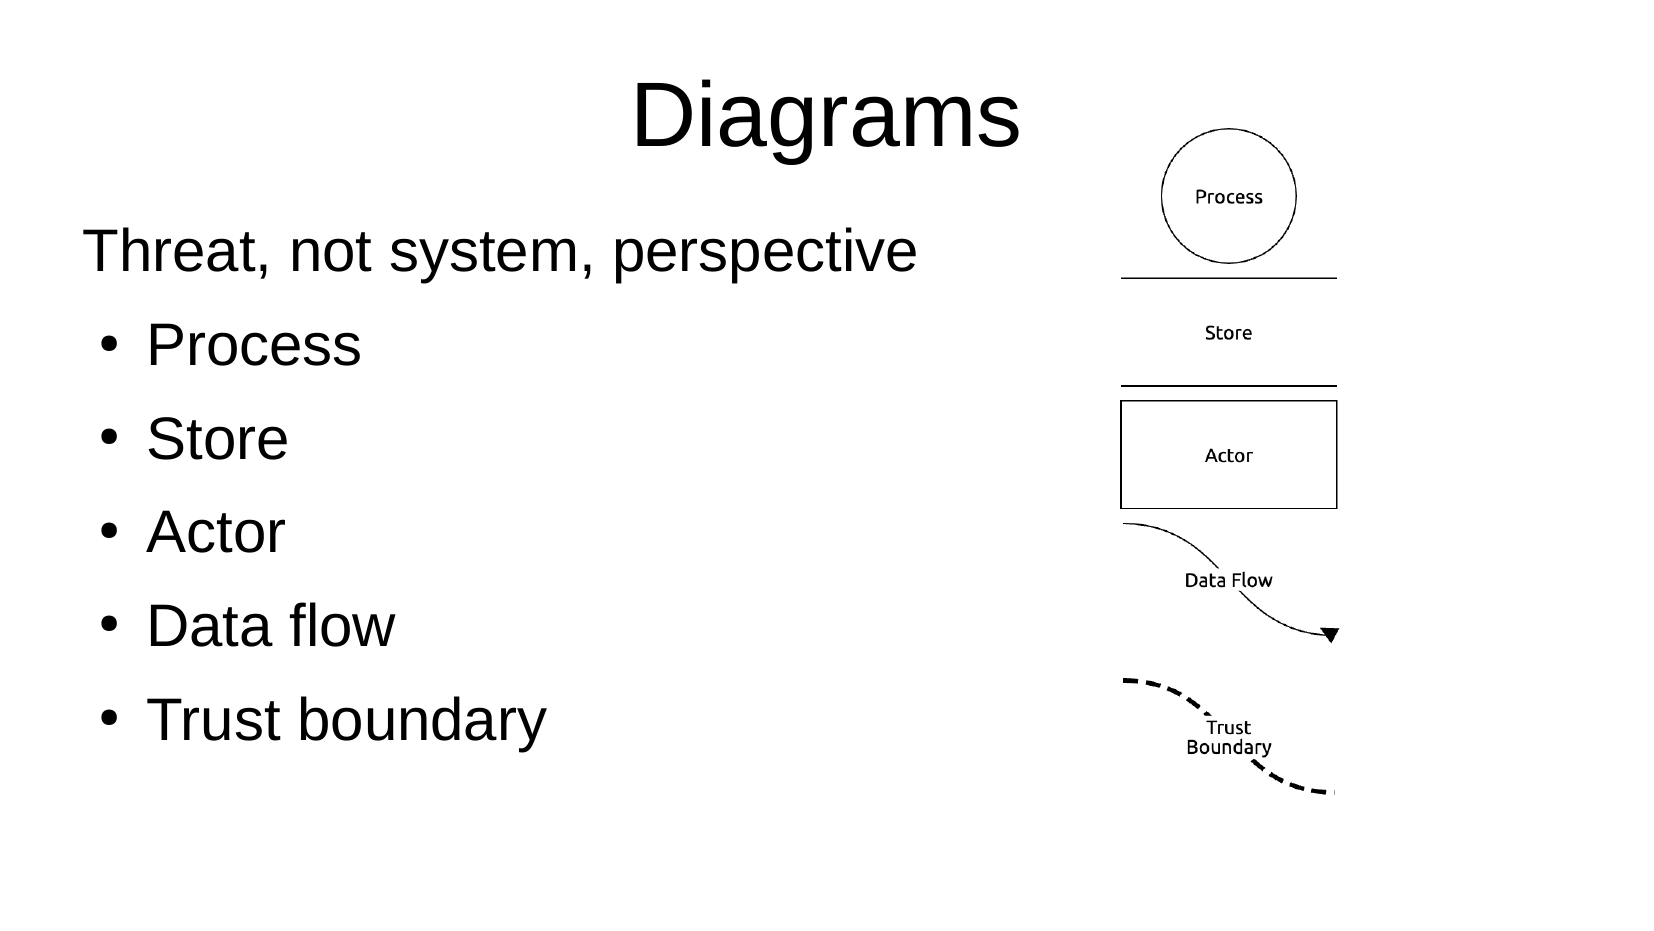

# Diagrams
Threat, not system, perspective
Process
Store
Actor
Data flow
Trust boundary